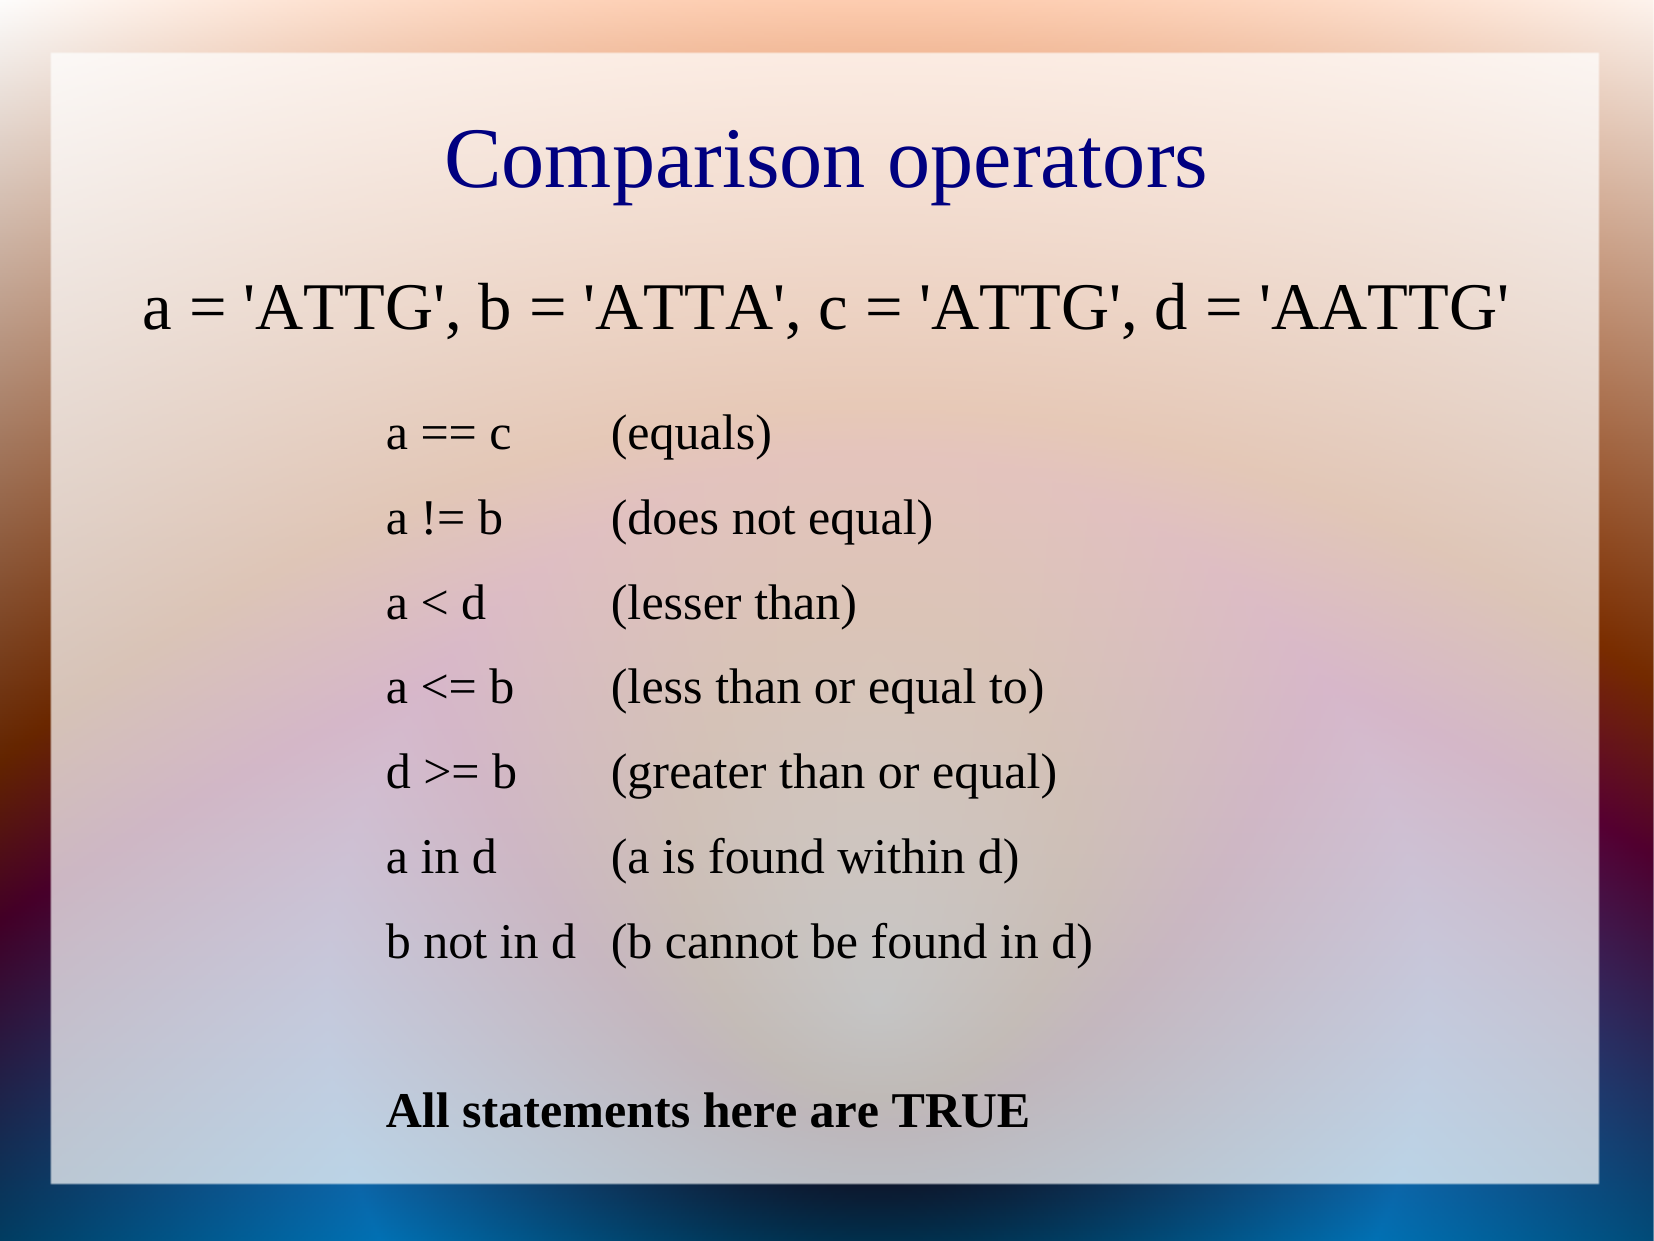

# Comparison operators
a = 'ATTG', b = 'ATTA', c = 'ATTG', d = 'AATTG'
a == c		(equals)
a != b		(does not equal)
a < d		(lesser than)
a <= b		(less than or equal to)
d >= b		(greater than or equal)
a in d		(a is found within d)
b not in d	(b cannot be found in d)
All statements here are TRUE